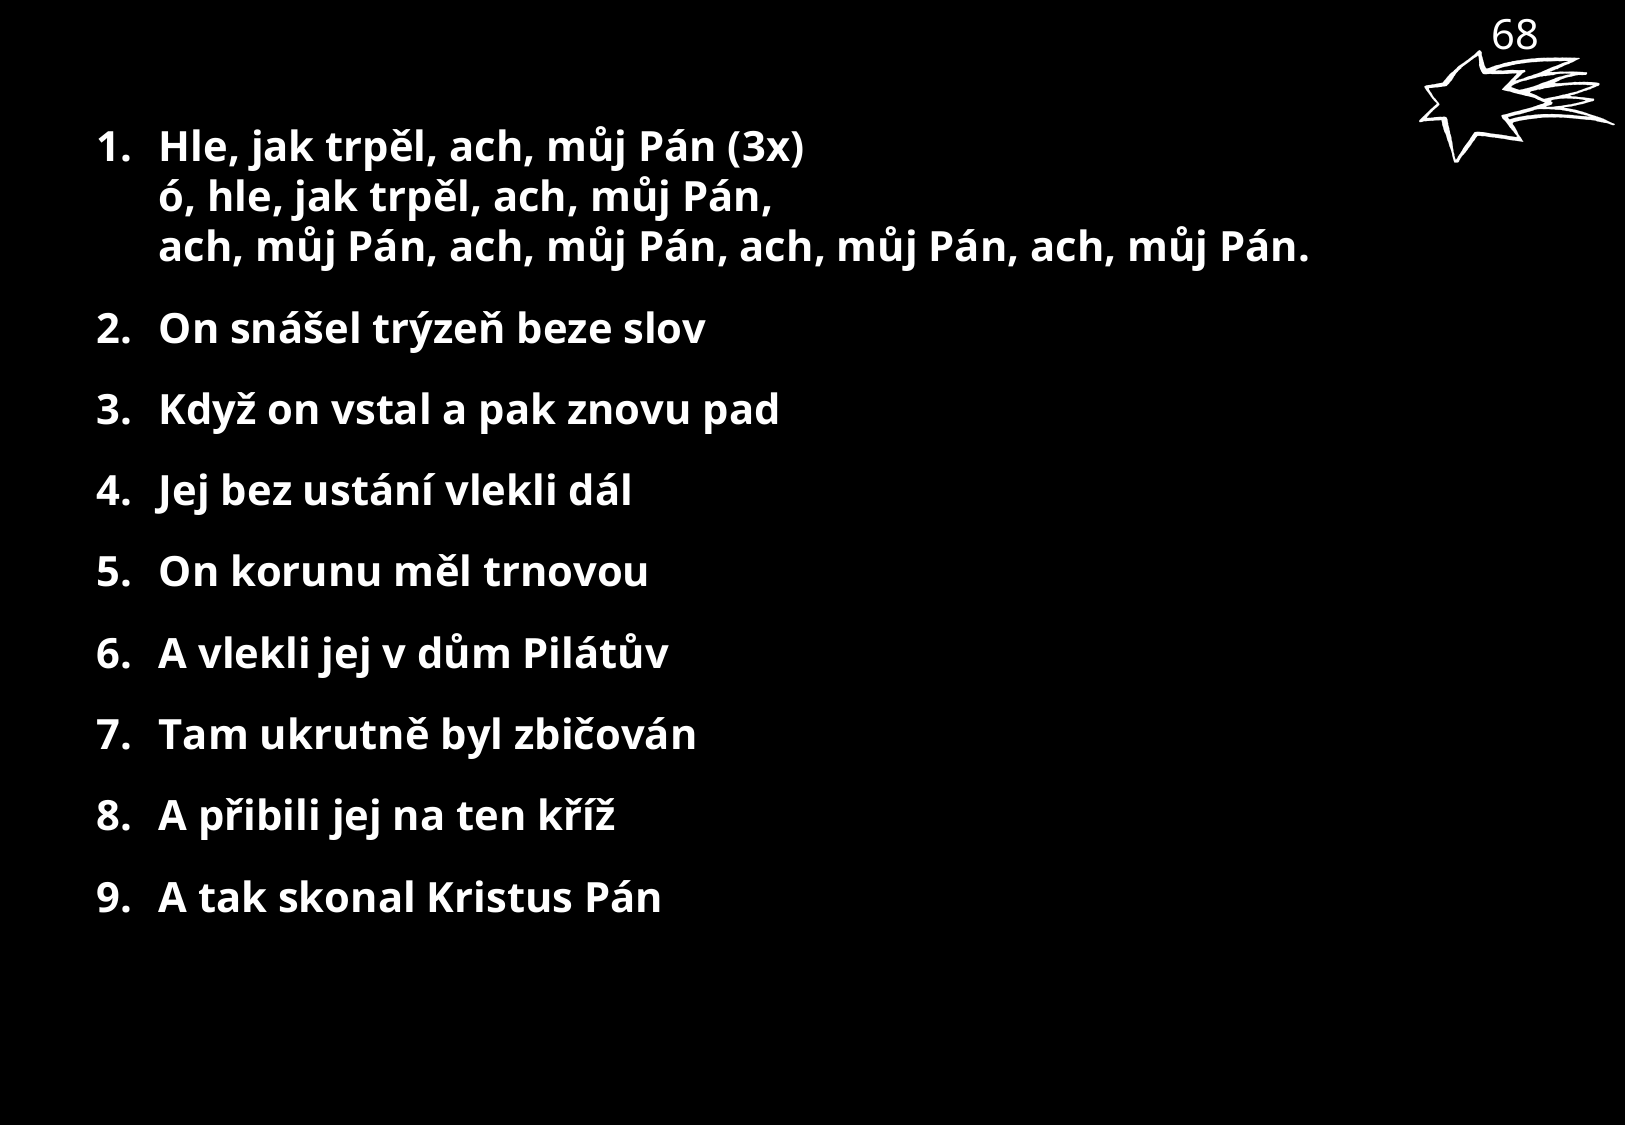

68
# Hle, jak trpěl, ach, můj Pán (3x) ó, hle, jak trpěl, ach, můj Pán, ach, můj Pán, ach, můj Pán, ach, můj Pán, ach, můj Pán.
On snášel trýzeň beze slov
Když on vstal a pak znovu pad
Jej bez ustání vlekli dál
On korunu měl trnovou
A vlekli jej v dům Pilátův
Tam ukrutně byl zbičován
A přibili jej na ten kříž
A tak skonal Kristus Pán